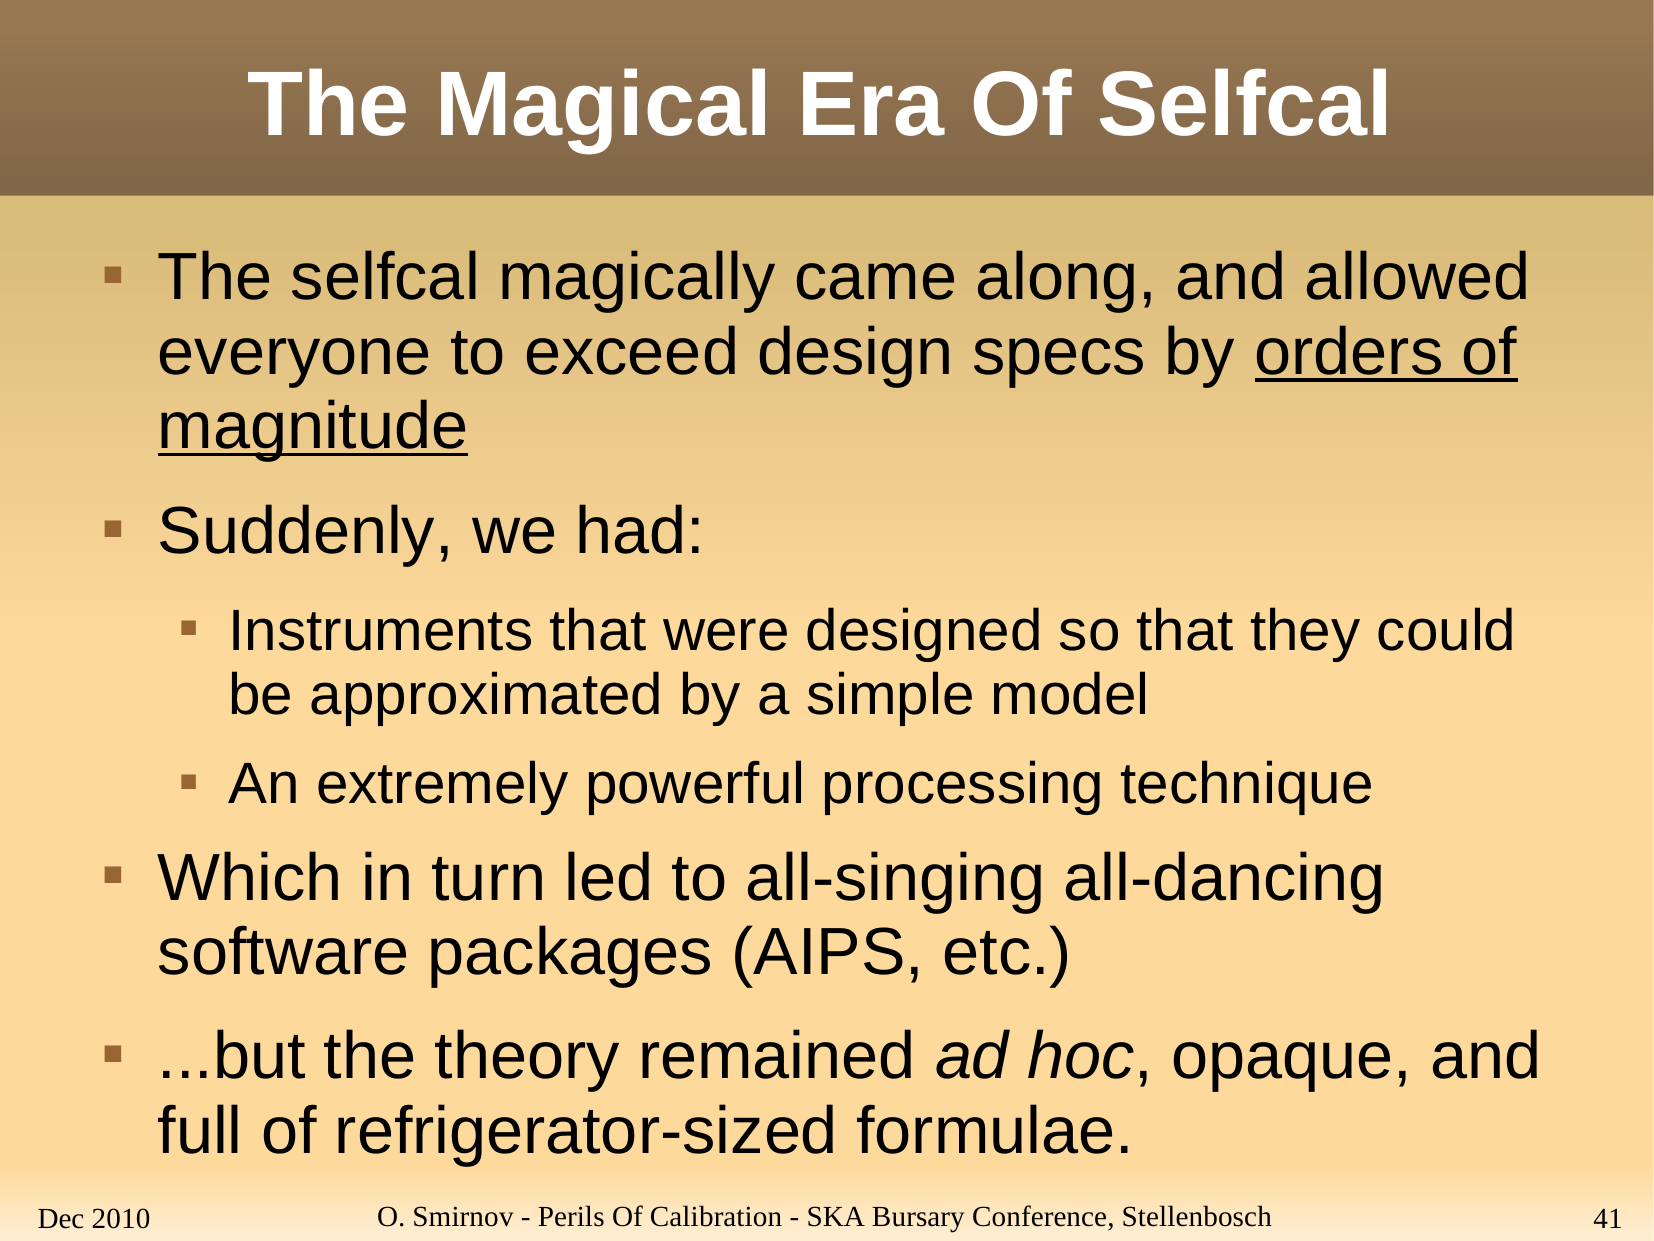

# The Magical Era Of Selfcal
The selfcal magically came along, and allowed everyone to exceed design specs by orders of magnitude
Suddenly, we had:
Instruments that were designed so that they could be approximated by a simple model
An extremely powerful processing technique
Which in turn led to all-singing all-dancing software packages (AIPS, etc.)
...but the theory remained ad hoc, opaque, and full of refrigerator-sized formulae.
O. Smirnov - Perils Of Calibration - SKA Bursary Conference, Stellenbosch
Dec 2010
41